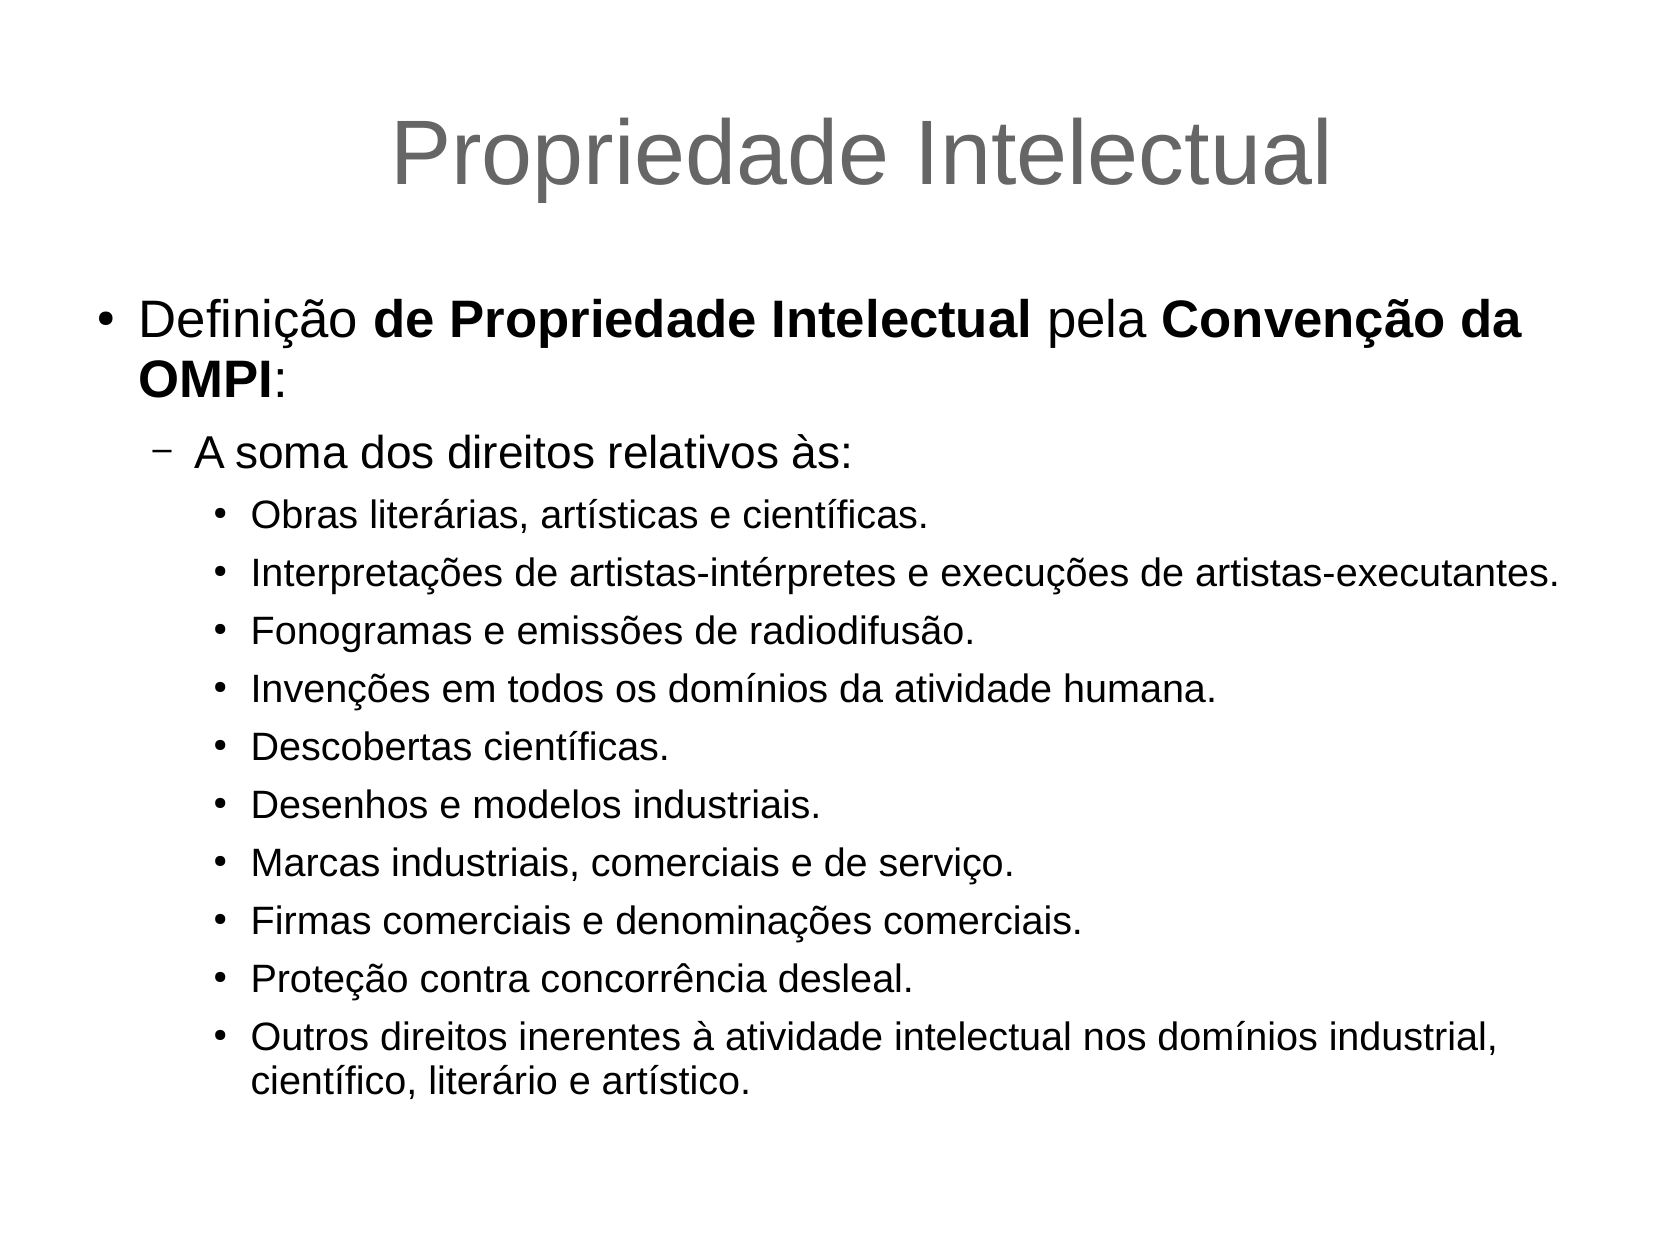

# Propriedade Intelectual
Definição de Propriedade Intelectual pela Convenção da OMPI:
A soma dos direitos relativos às:
Obras literárias, artísticas e científicas.
Interpretações de artistas-intérpretes e execuções de artistas-executantes.
Fonogramas e emissões de radiodifusão.
Invenções em todos os domínios da atividade humana.
Descobertas científicas.
Desenhos e modelos industriais.
Marcas industriais, comerciais e de serviço.
Firmas comerciais e denominações comerciais.
Proteção contra concorrência desleal.
Outros direitos inerentes à atividade intelectual nos domínios industrial, científico, literário e artístico.